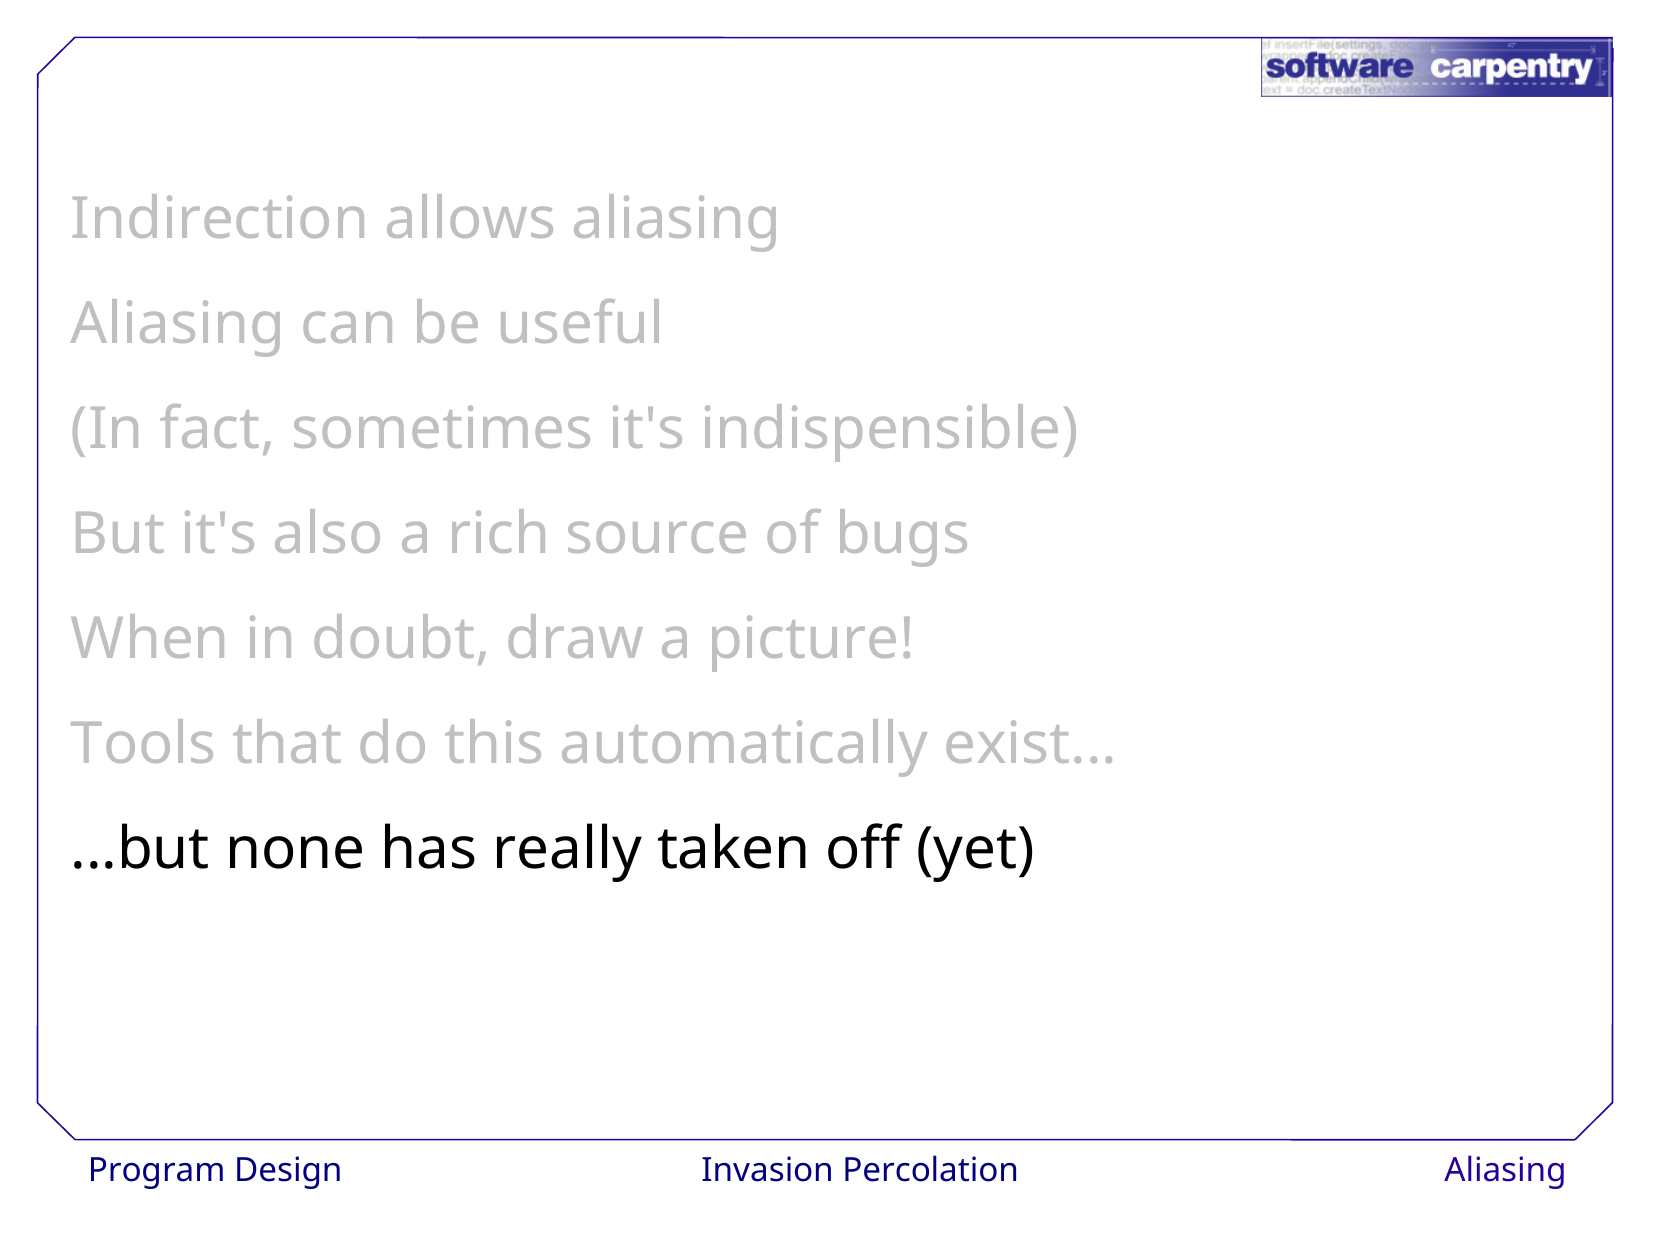

Indirection allows aliasing
Aliasing can be useful
(In fact, sometimes it's indispensible)
But it's also a rich source of bugs
When in doubt, draw a picture!
Tools that do this automatically exist...
...but none has really taken off (yet)